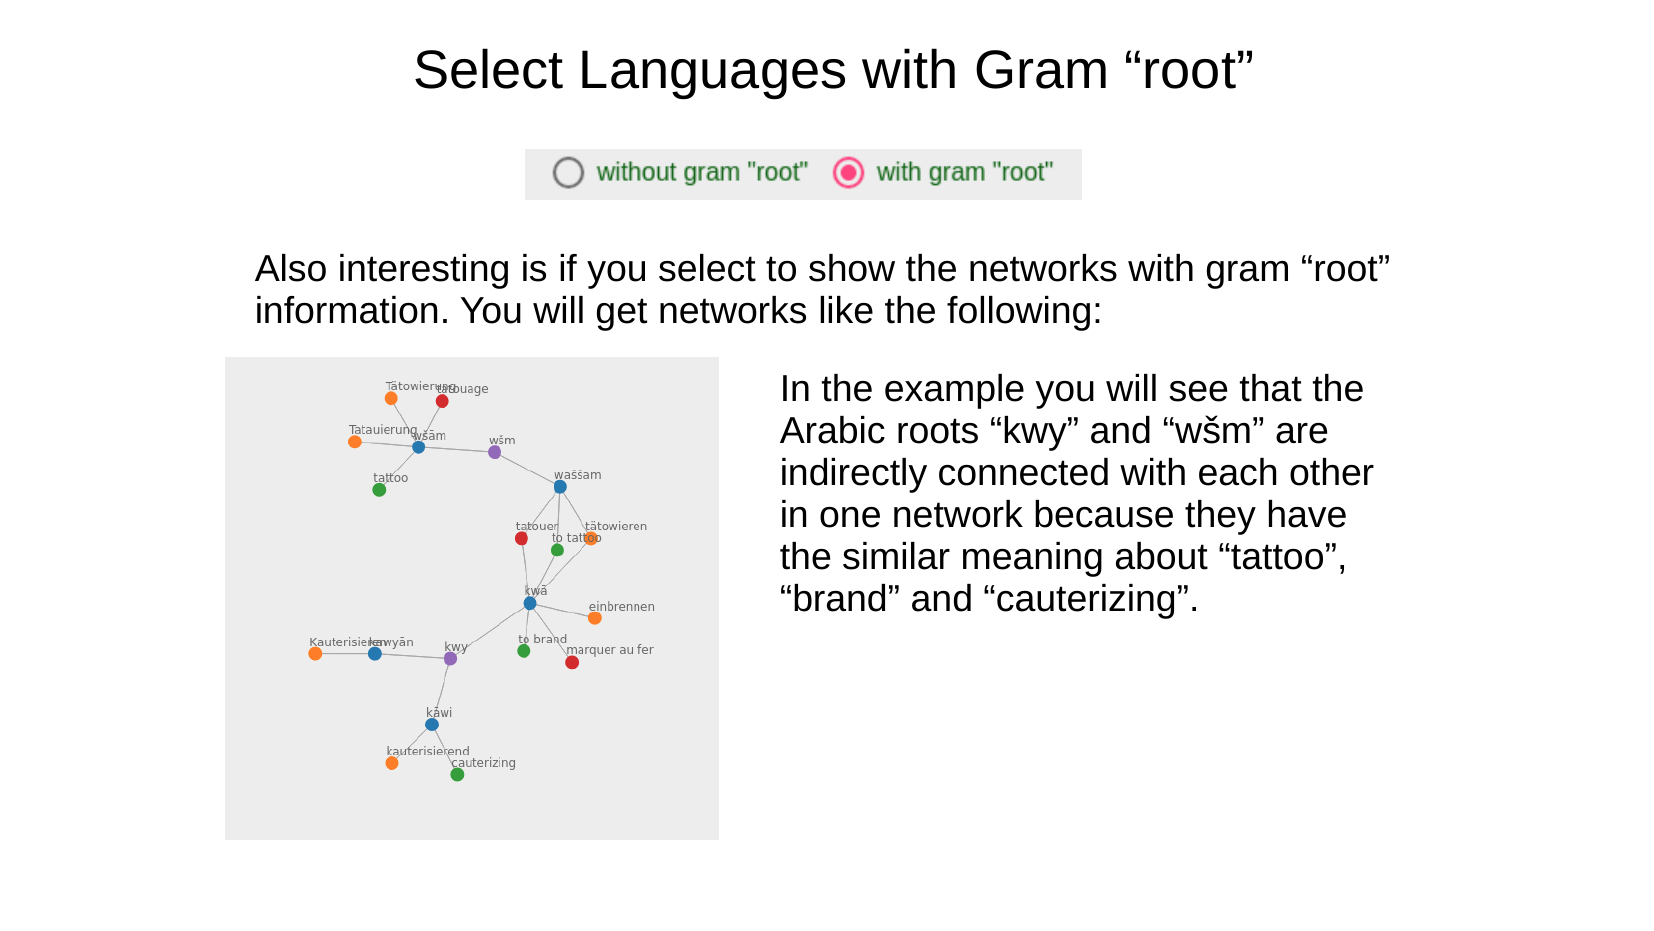

# Select Languages with Gram “root”
Also interesting is if you select to show the networks with gram “root” information. You will get networks like the following:
In the example you will see that the Arabic roots “kwy” and “wšm” are indirectly connected with each other in one network because they have the similar meaning about “tattoo”, “brand” and “cauterizing”.